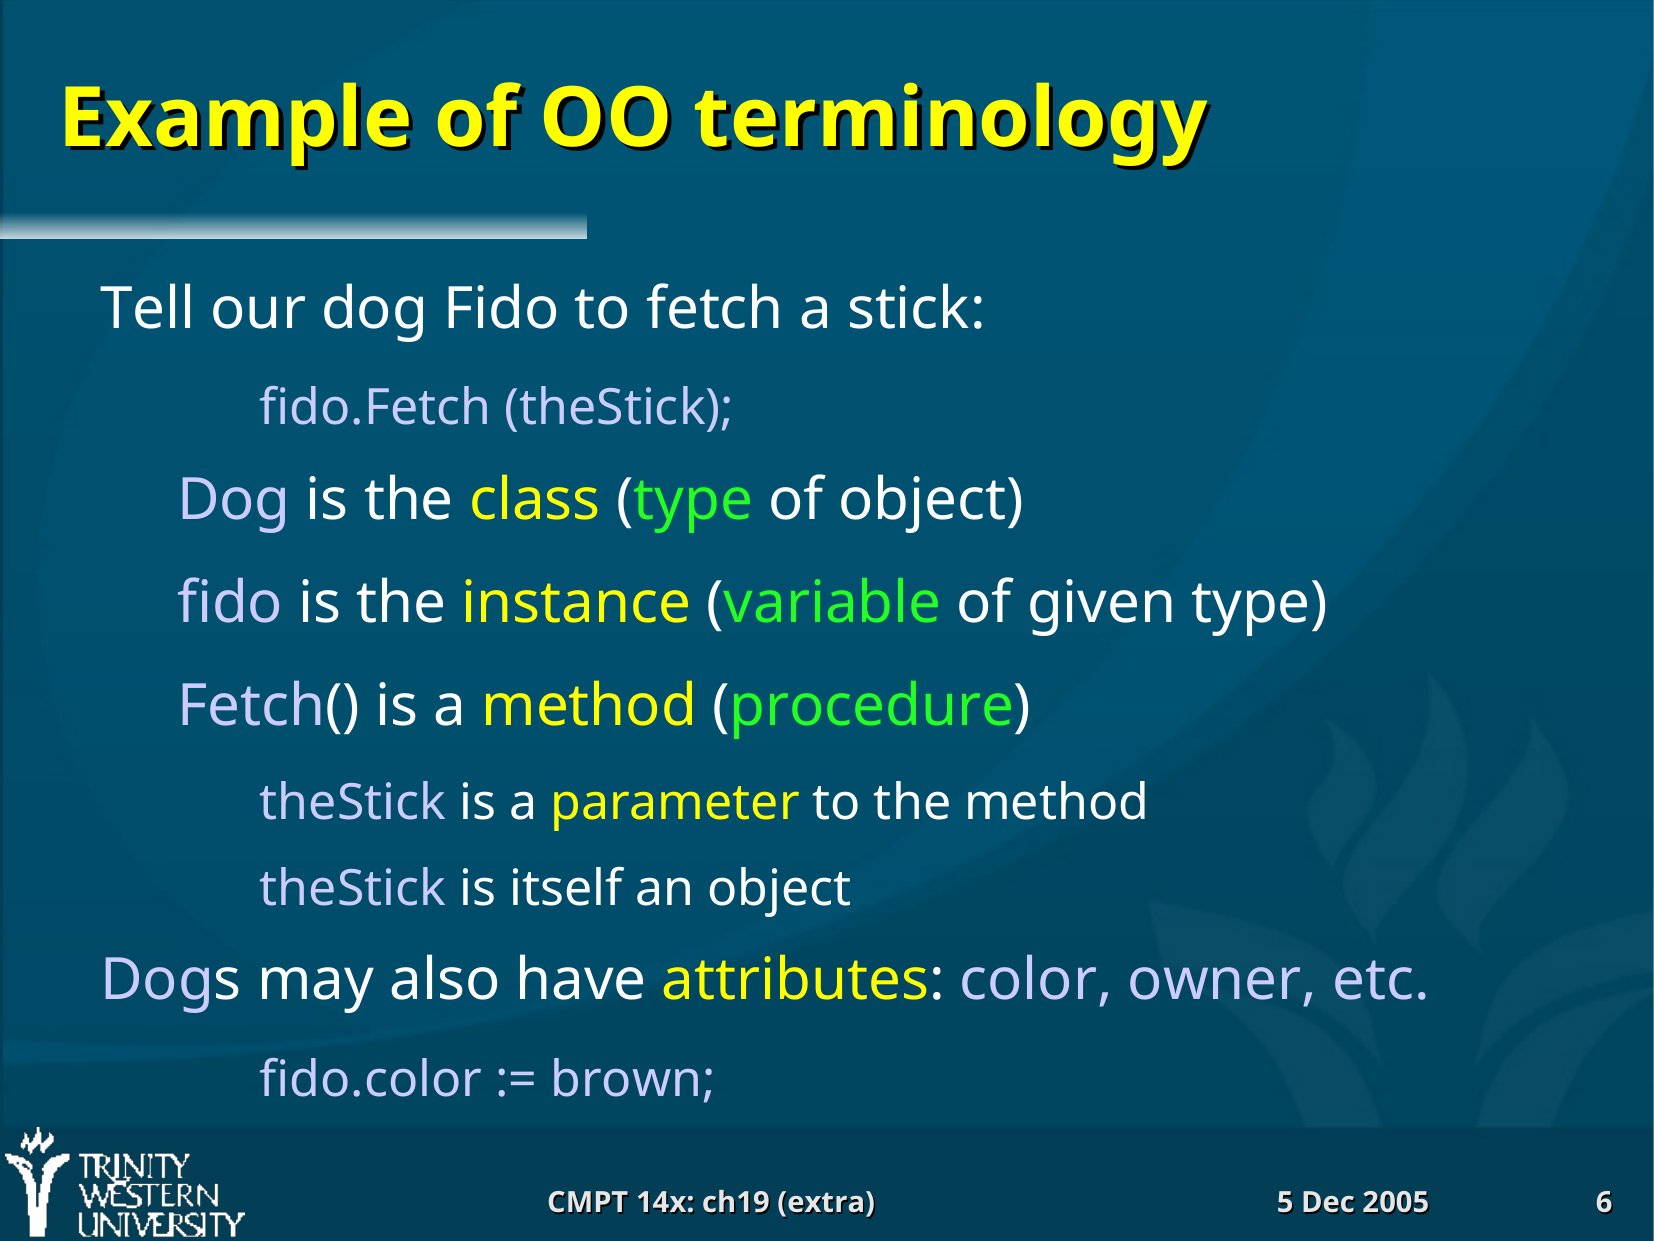

# Example of OO terminology
Tell our dog Fido to fetch a stick:
fido.Fetch (theStick);
Dog is the class (type of object)
fido is the instance (variable of given type)
Fetch() is a method (procedure)
theStick is a parameter to the method
theStick is itself an object
Dogs may also have attributes: color, owner, etc.
fido.color := brown;
CMPT 14x: ch19 (extra)
5 Dec 2005
6